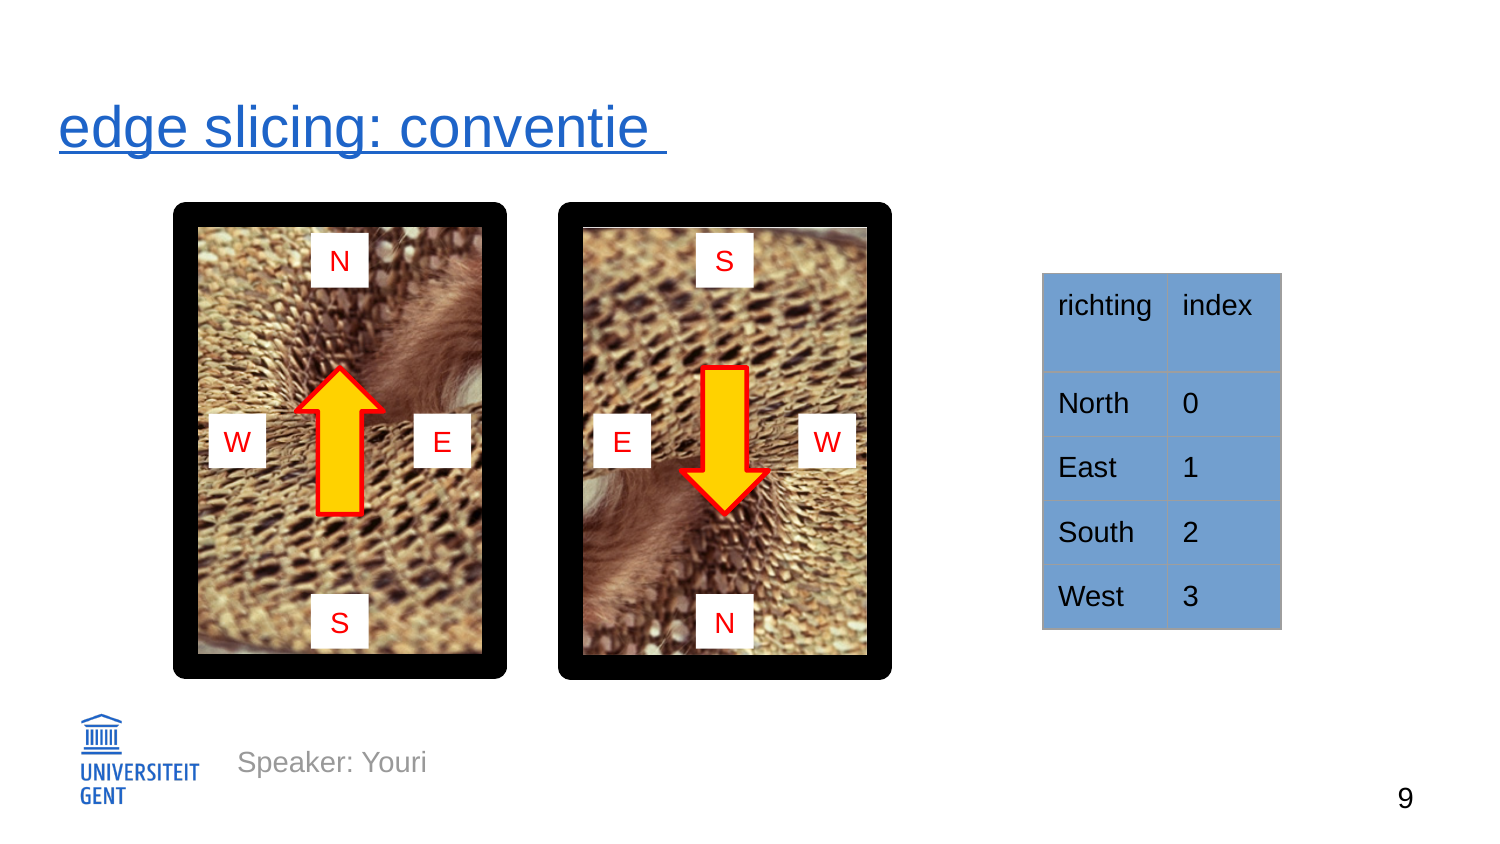

# edge slicing: conventie
N
W
E
S
S
E
W
N
| richting | index |
| --- | --- |
| North | 0 |
| East | 1 |
| South | 2 |
| West | 3 |
Speaker: Youri